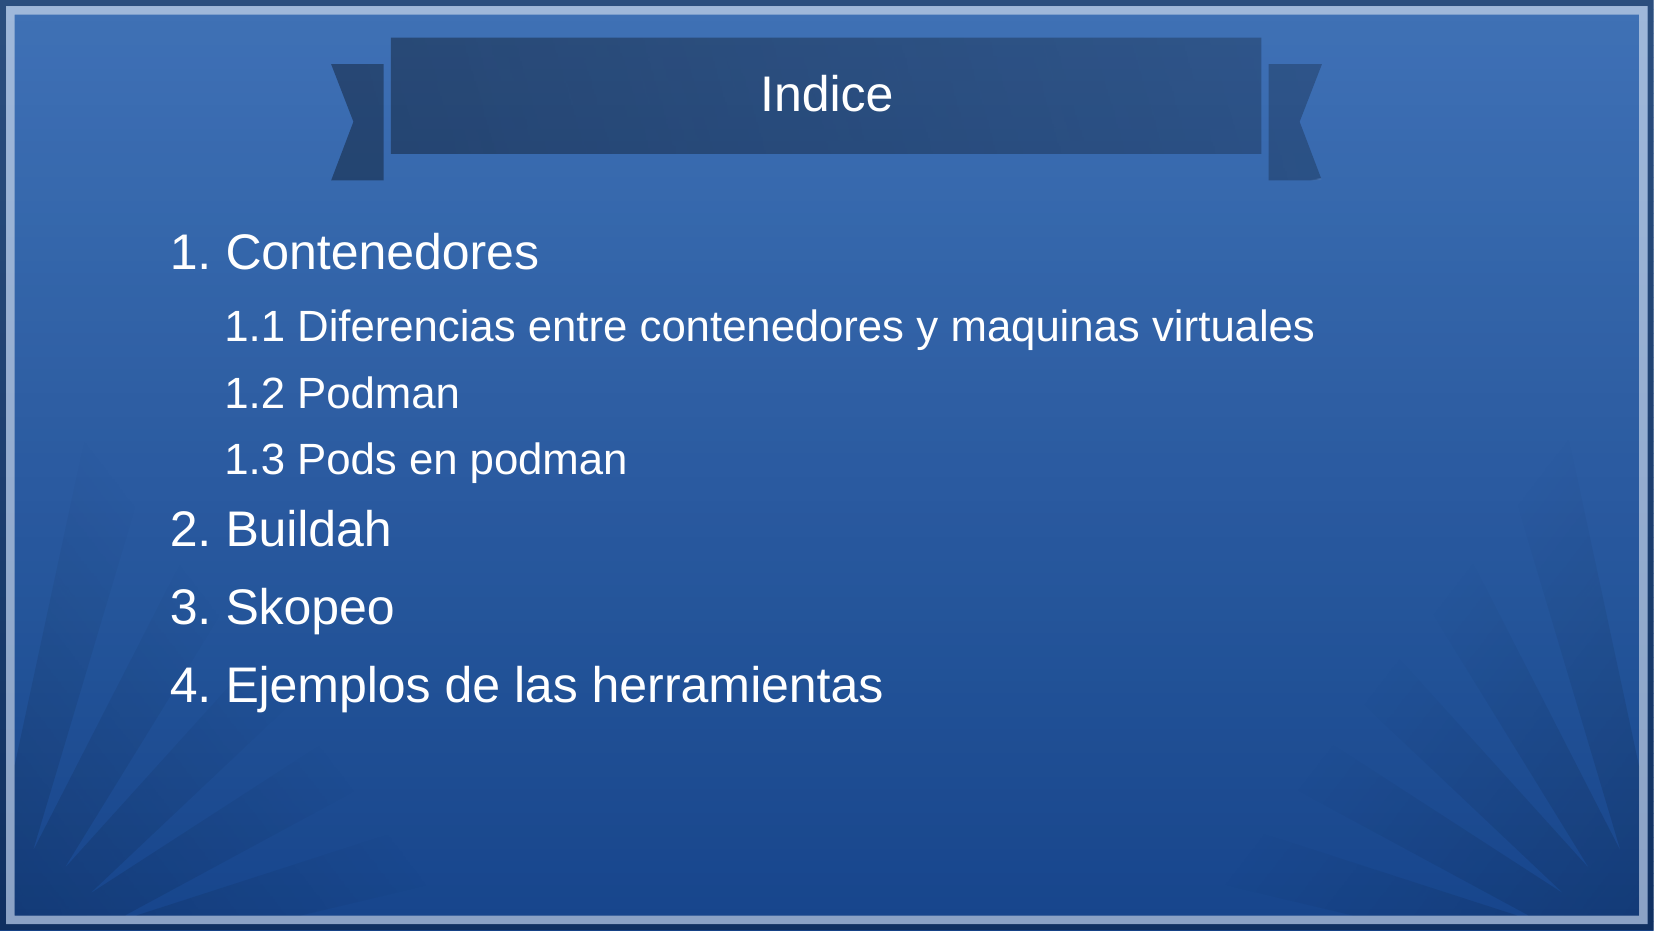

# Indice
1. Contenedores
1.1 Diferencias entre contenedores y maquinas virtuales
1.2 Podman
1.3 Pods en podman
2. Buildah
3. Skopeo
4. Ejemplos de las herramientas